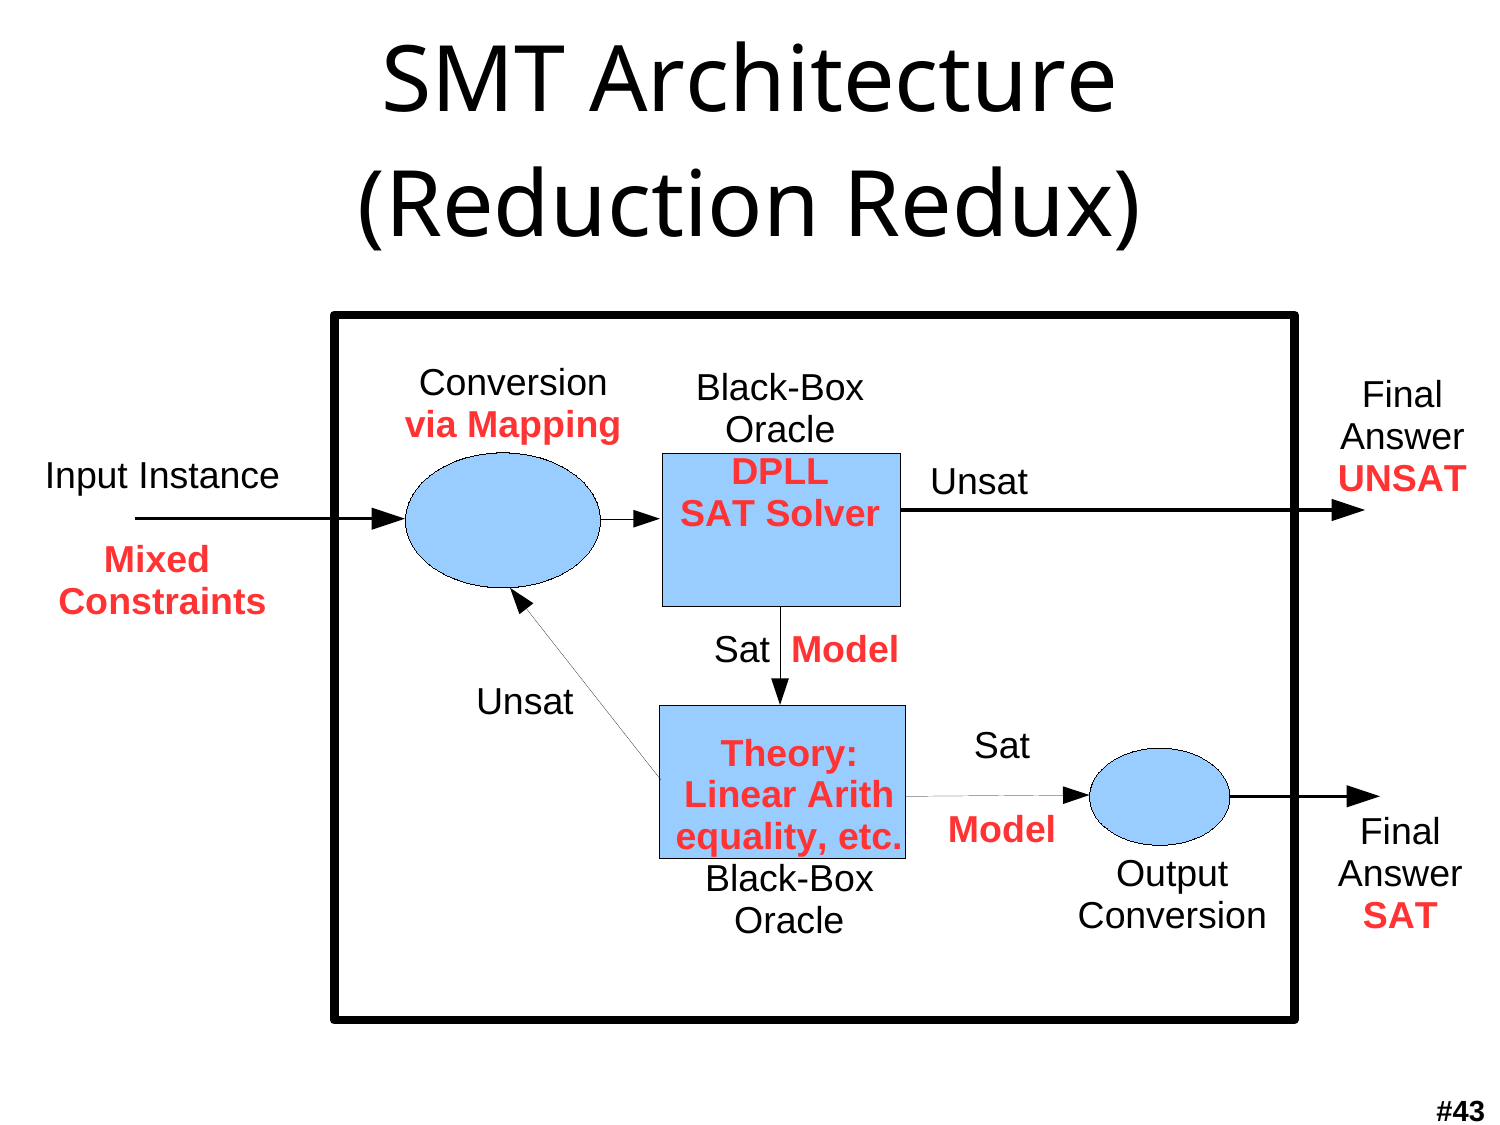

# SMT Architecture (Reduction Redux)
Conversion
via Mapping
Black-Box
Oracle
DPLL
SAT Solver
Final
Answer
UNSAT
Input Instance
Mixed
Constraints
Unsat
Sat Model
Unsat
Sat
Model
Theory:
Linear Arith
equality, etc.
Black-Box
Oracle
Final
Answer
SAT
Output
Conversion
43